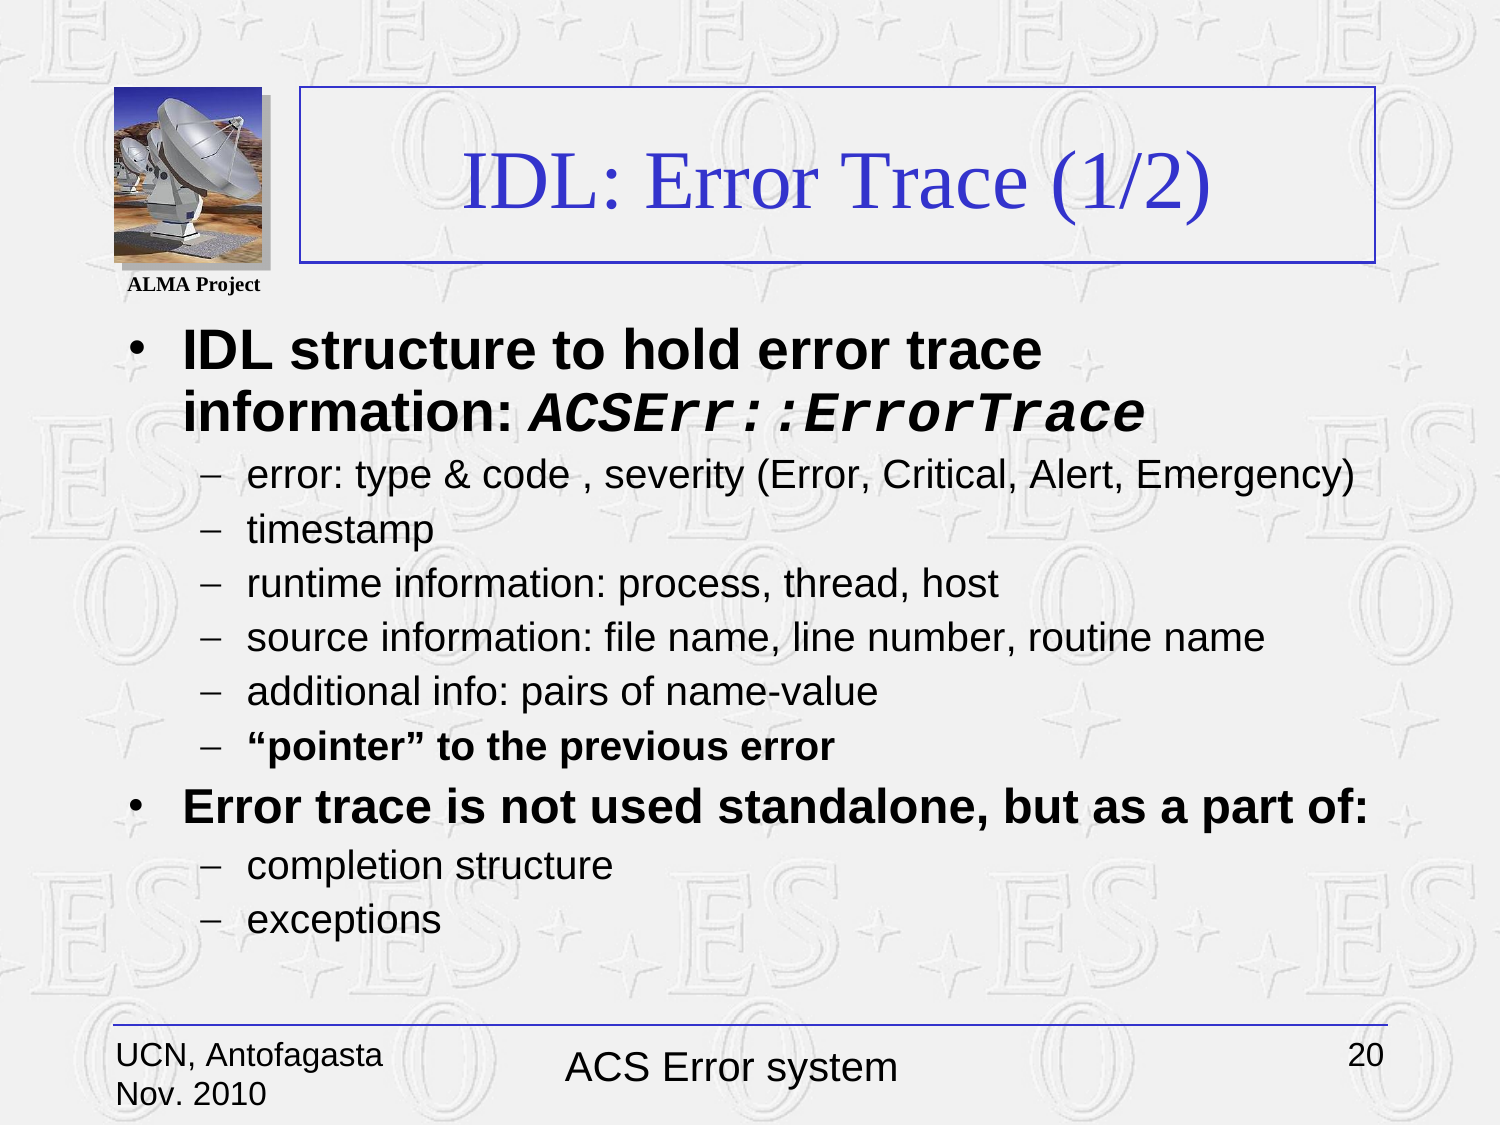

# IDL: Error Trace (1/2)
IDL structure to hold error trace information: ACSErr::ErrorTrace
error: type & code , severity (Error, Critical, Alert, Emergency)
timestamp
runtime information: process, thread, host
source information: file name, line number, routine name
additional info: pairs of name-value
“pointer” to the previous error
Error trace is not used standalone, but as a part of:
completion structure
exceptions
20